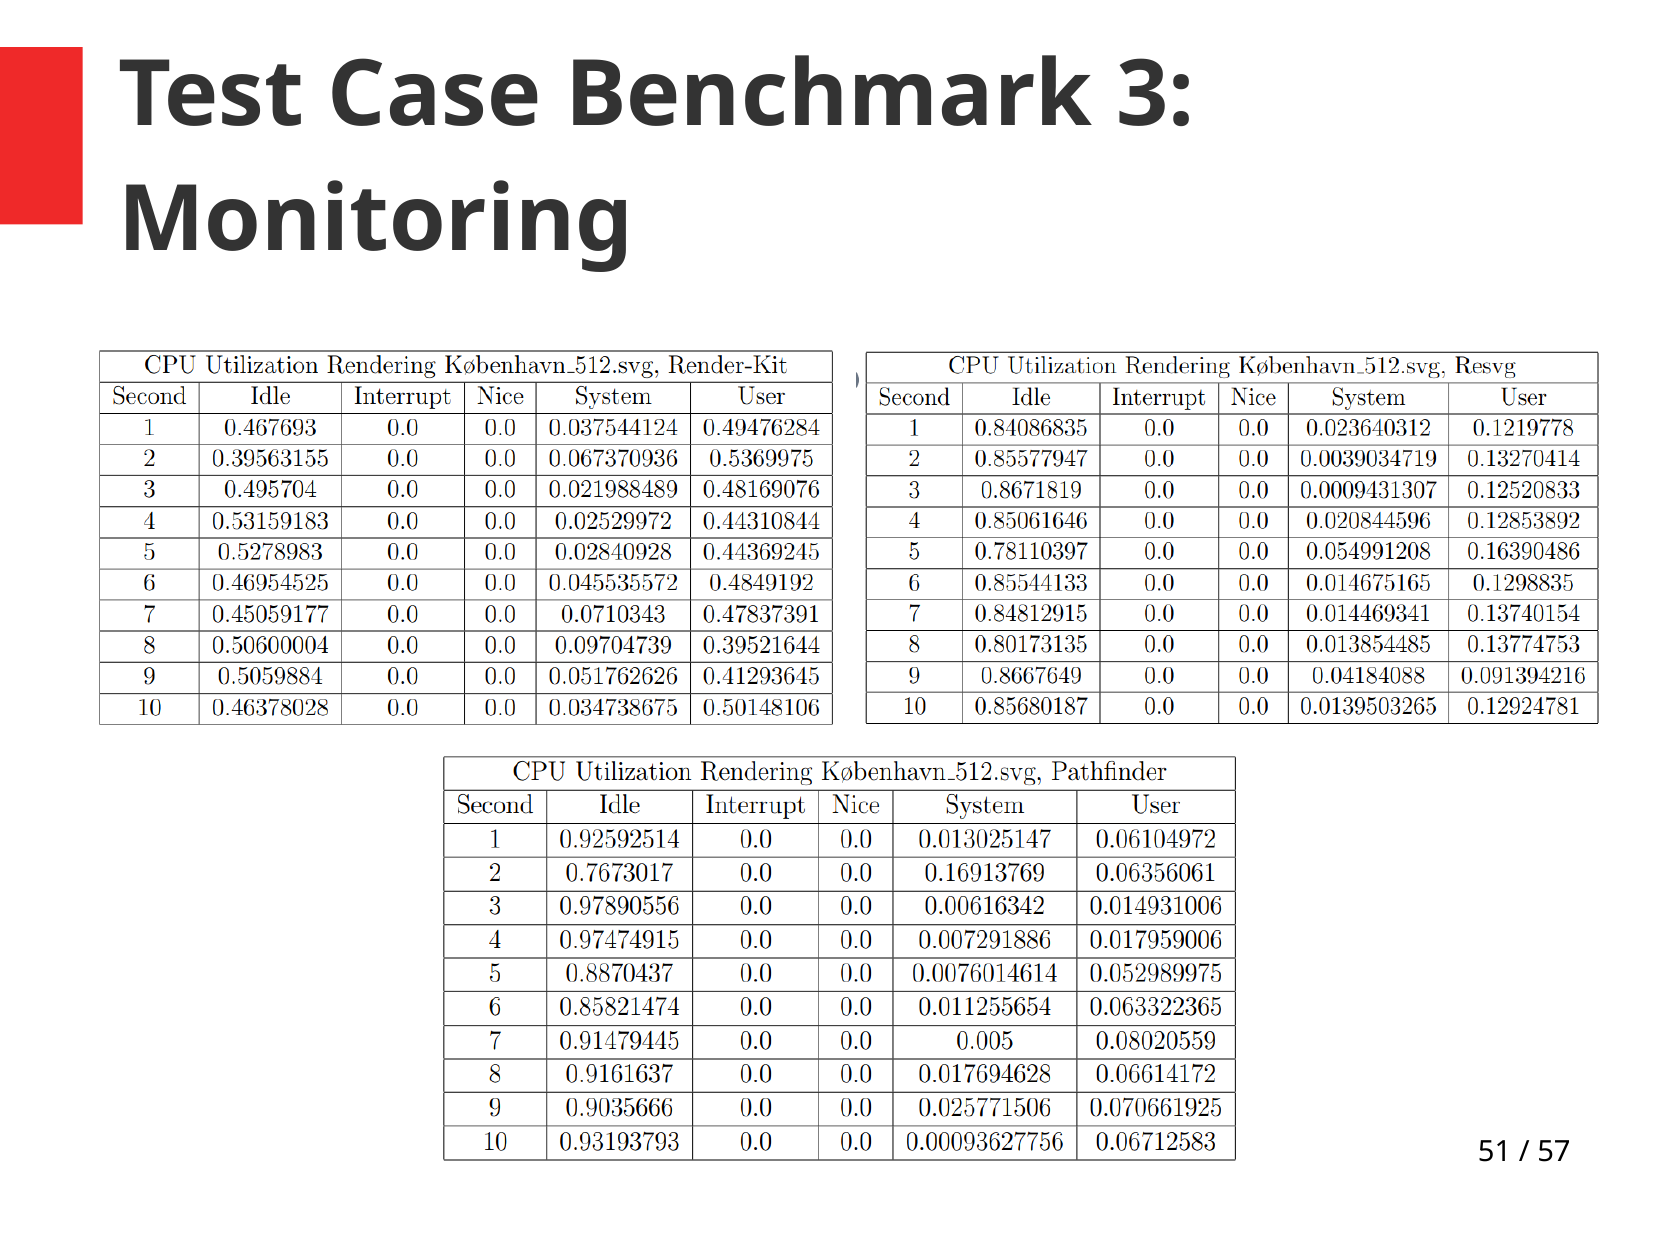

# Test Case Benchmark 3: Monitoring
51